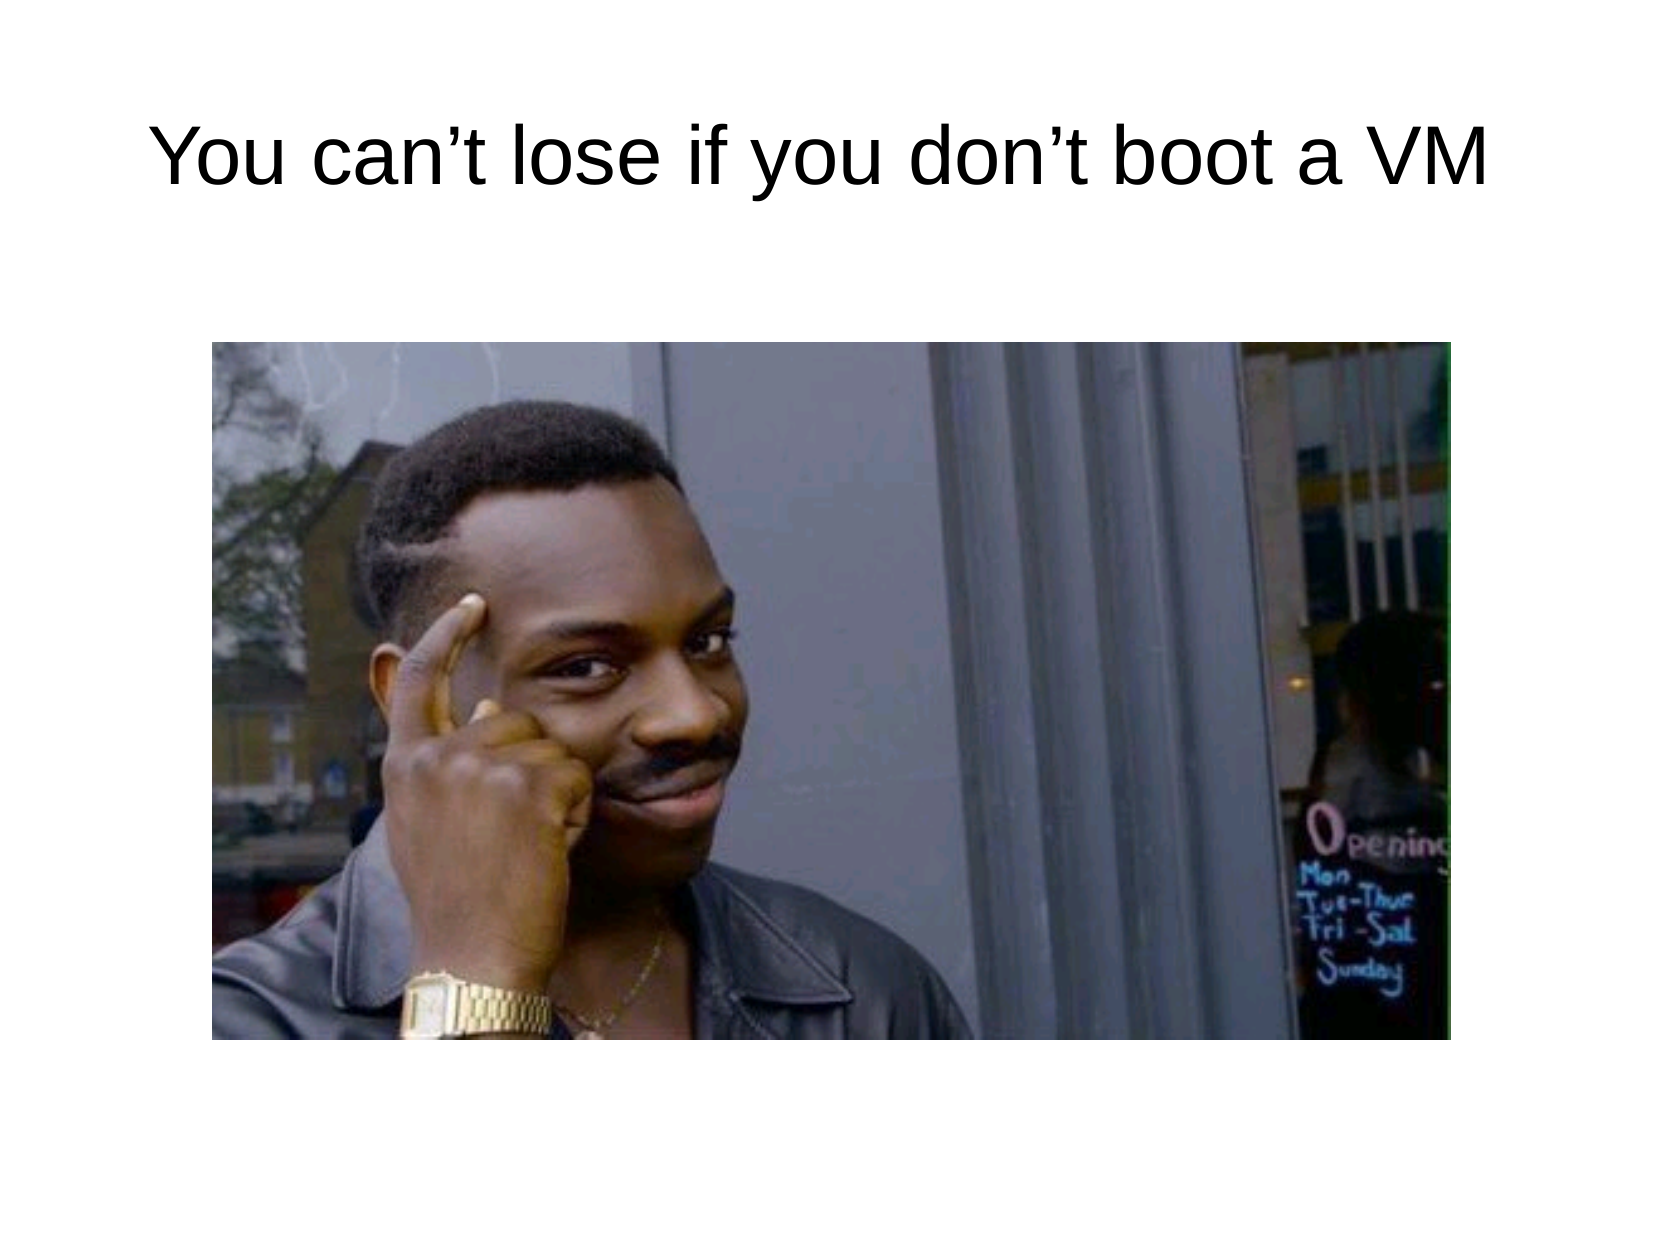

# You can’t lose if you don’t boot a VM